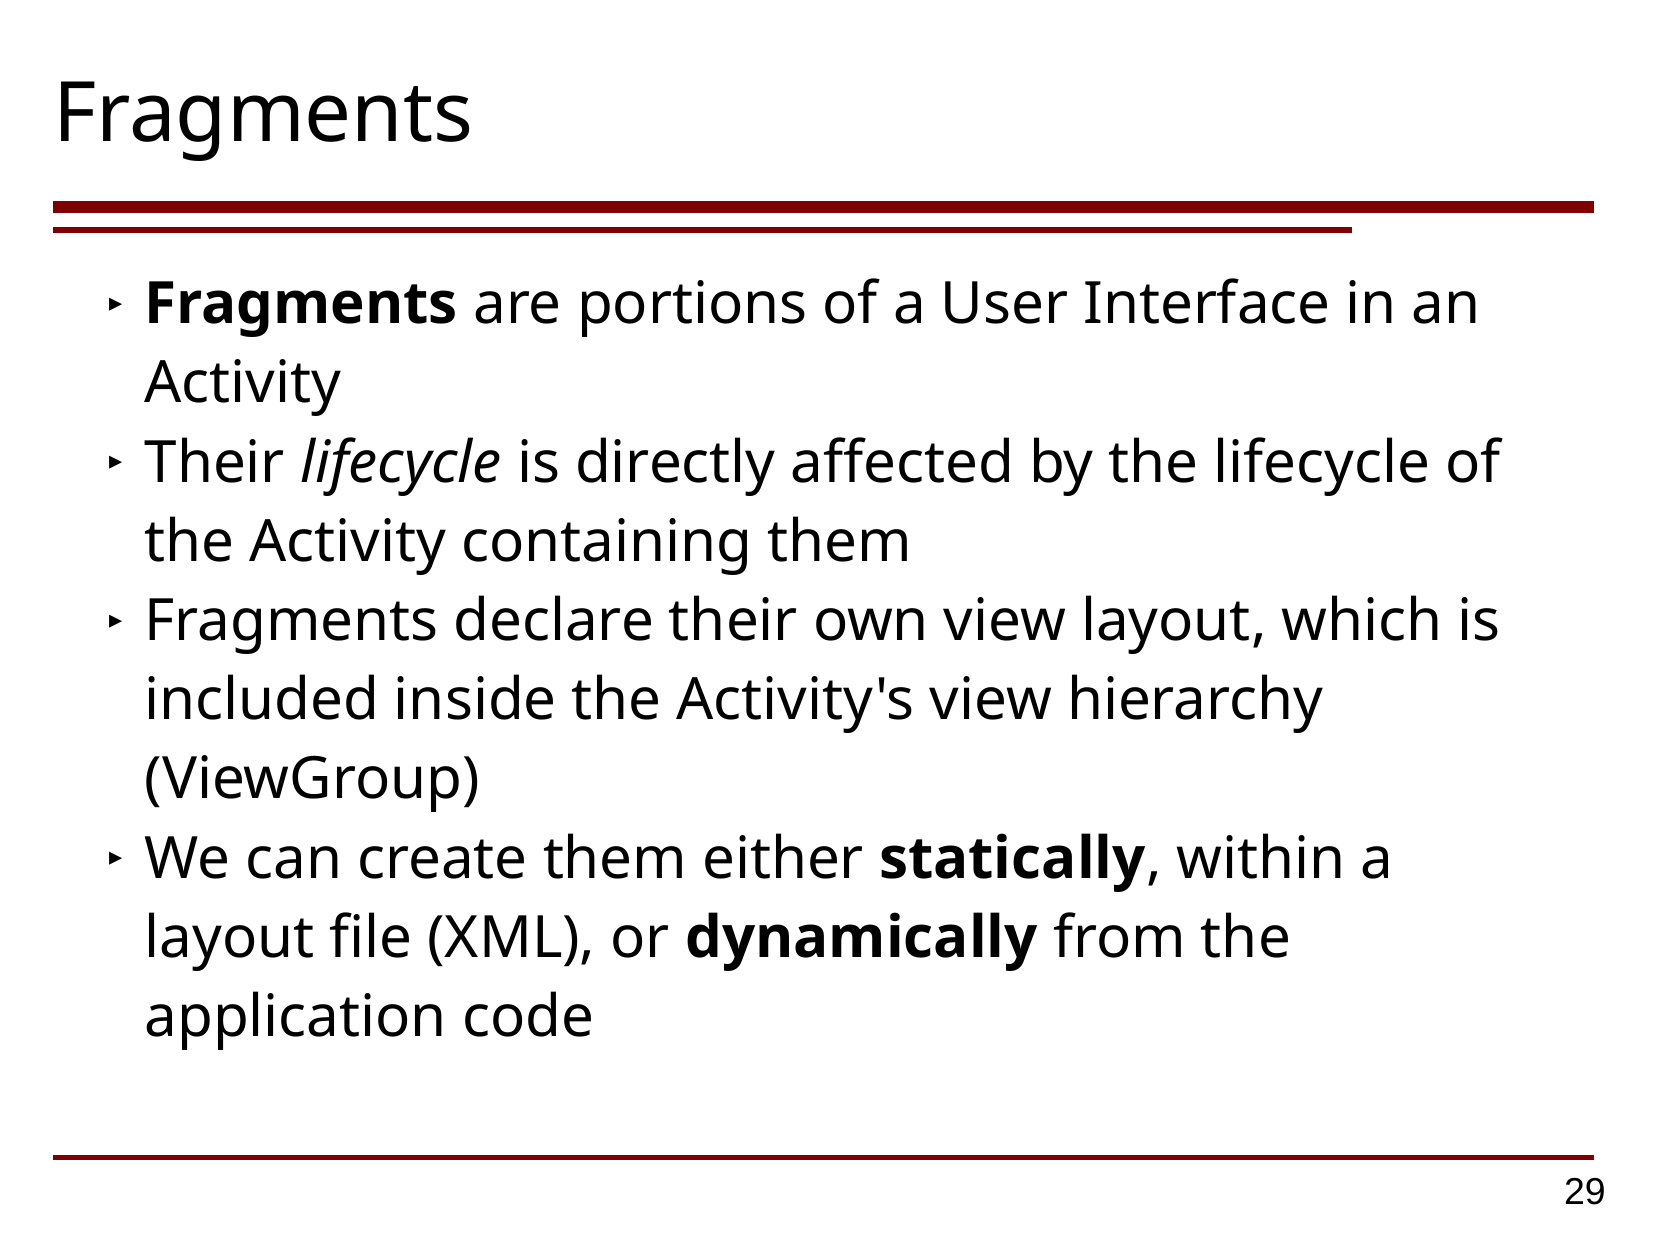

# Fragments
Fragments are portions of a User Interface in an Activity
Their lifecycle is directly affected by the lifecycle of the Activity containing them
Fragments declare their own view layout, which is included inside the Activity's view hierarchy (ViewGroup)
We can create them either statically, within a layout file (XML), or dynamically from the application code